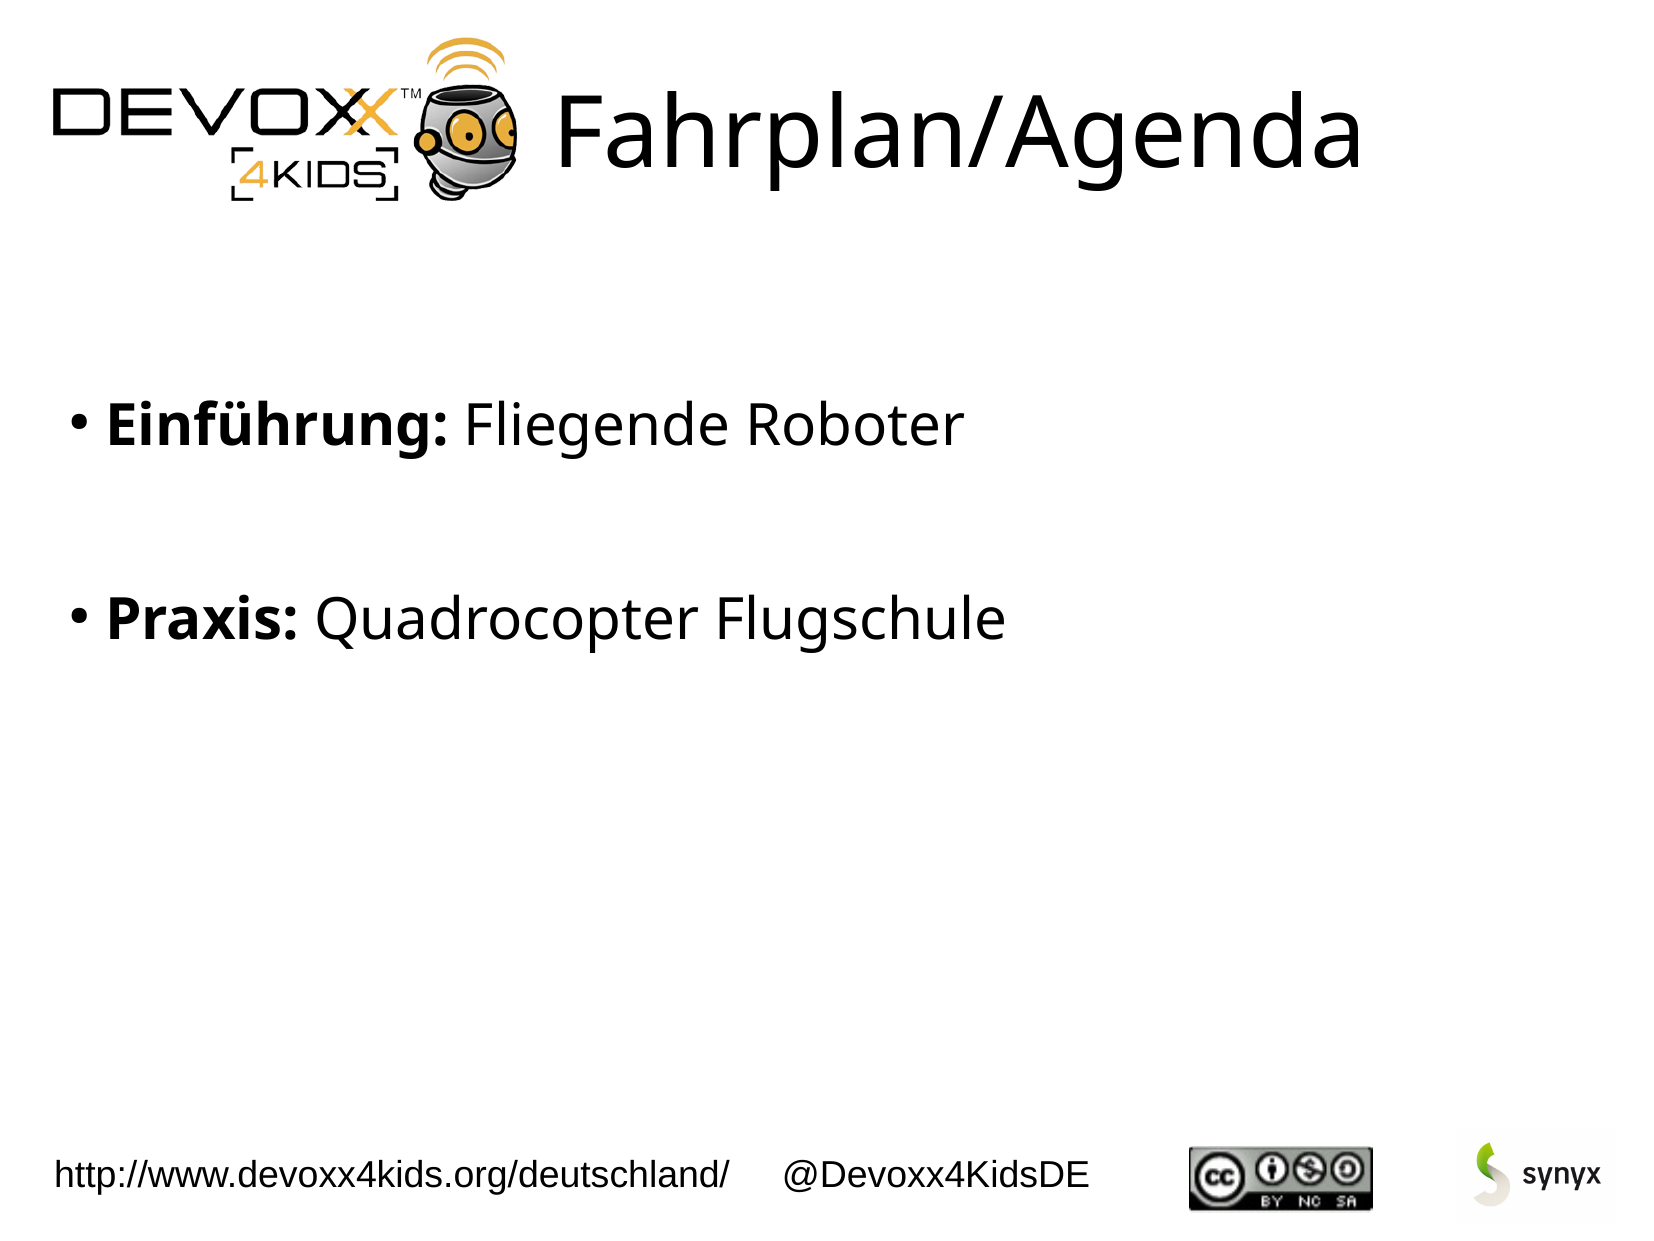

# Fahrplan/Agenda
 Einführung: Fliegende Roboter
 Praxis: Quadrocopter Flugschule